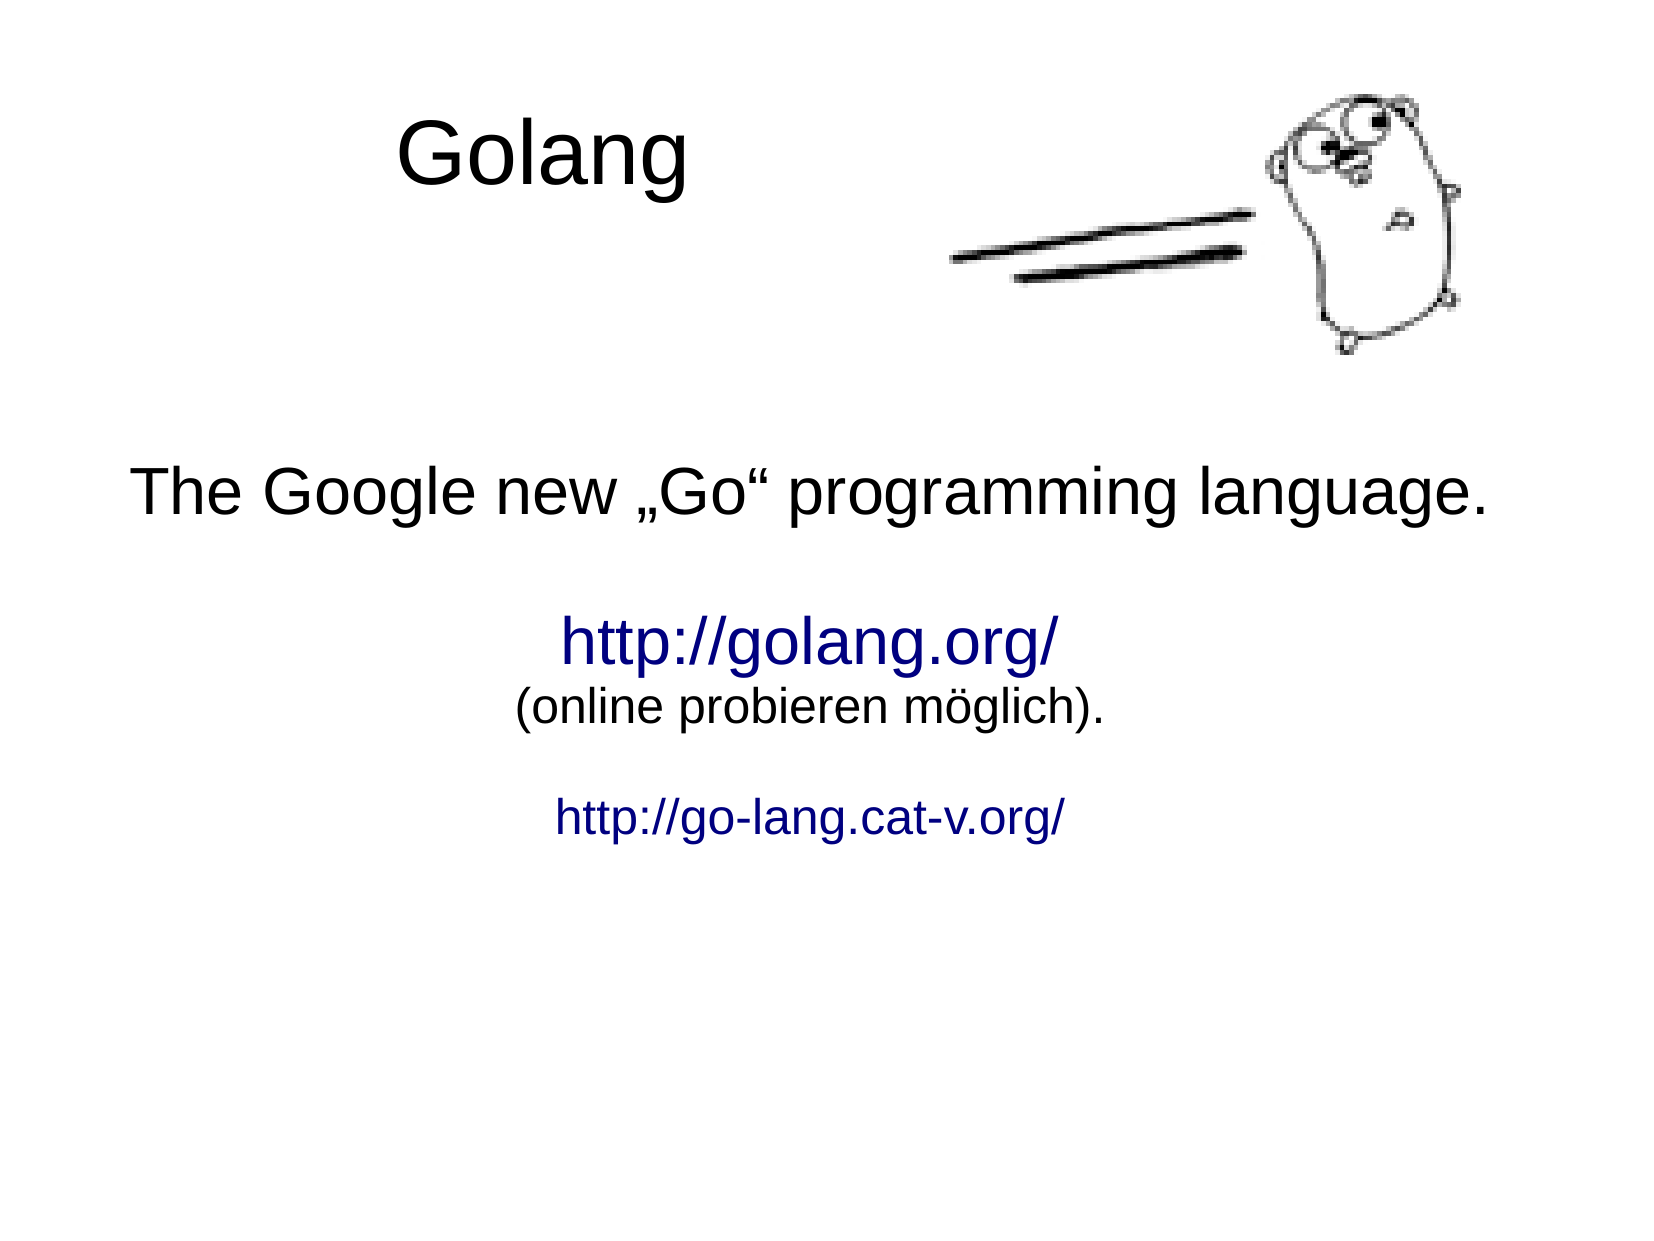

# Golang
The Google new „Go“ programming language.
http://golang.org/
(online probieren möglich).
http://go-lang.cat-v.org/